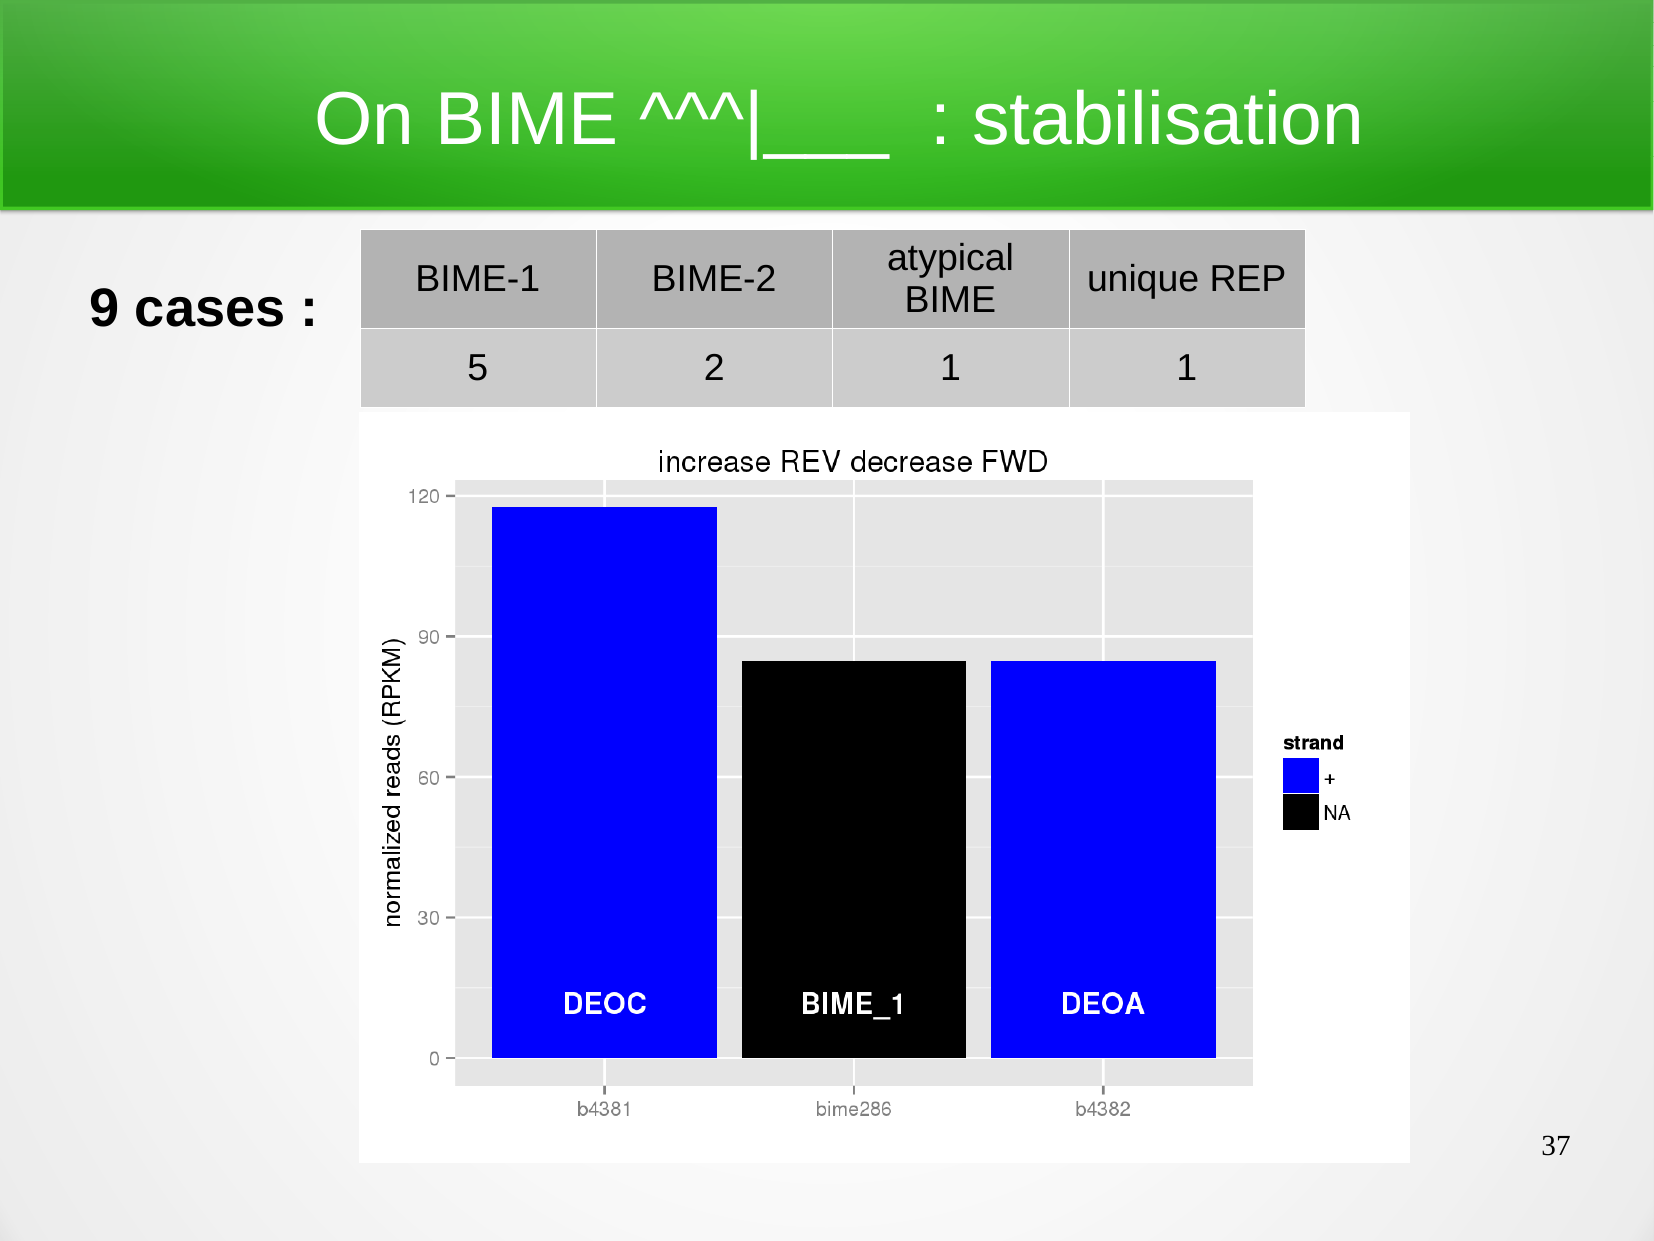

# On BIME ^^^|___ : stabilisation
| BIME-1 | BIME-2 | atypical BIME | unique REP |
| --- | --- | --- | --- |
| 5 | 2 | 1 | 1 |
9 cases :
37